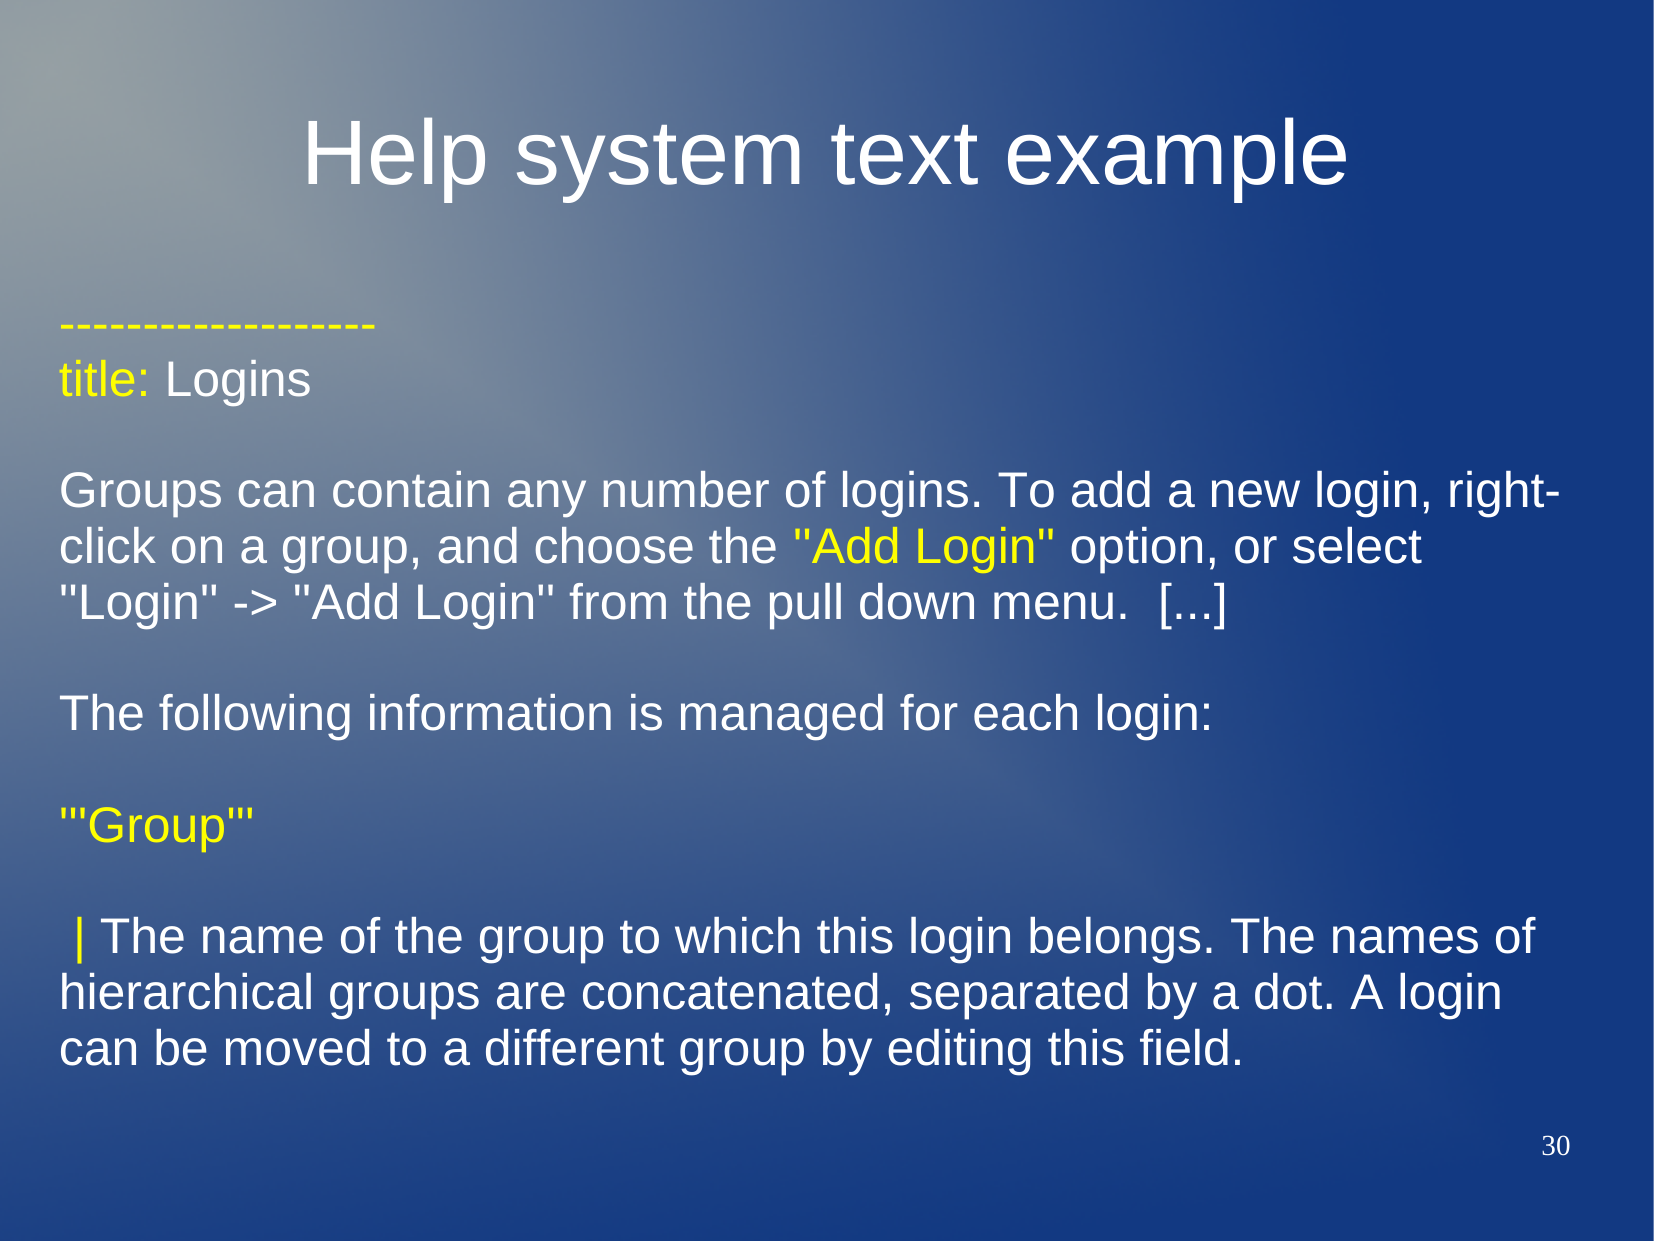

# Help system text example
-------------------
title: Logins
Groups can contain any number of logins. To add a new login, right-click on a group, and choose the ''Add Login'' option, or select ''Login'' -> ''Add Login'' from the pull down menu. [...]
The following information is managed for each login:
'''Group'''
 | The name of the group to which this login belongs. The names of
hierarchical groups are concatenated, separated by a dot. A login can be moved to a different group by editing this field.
30